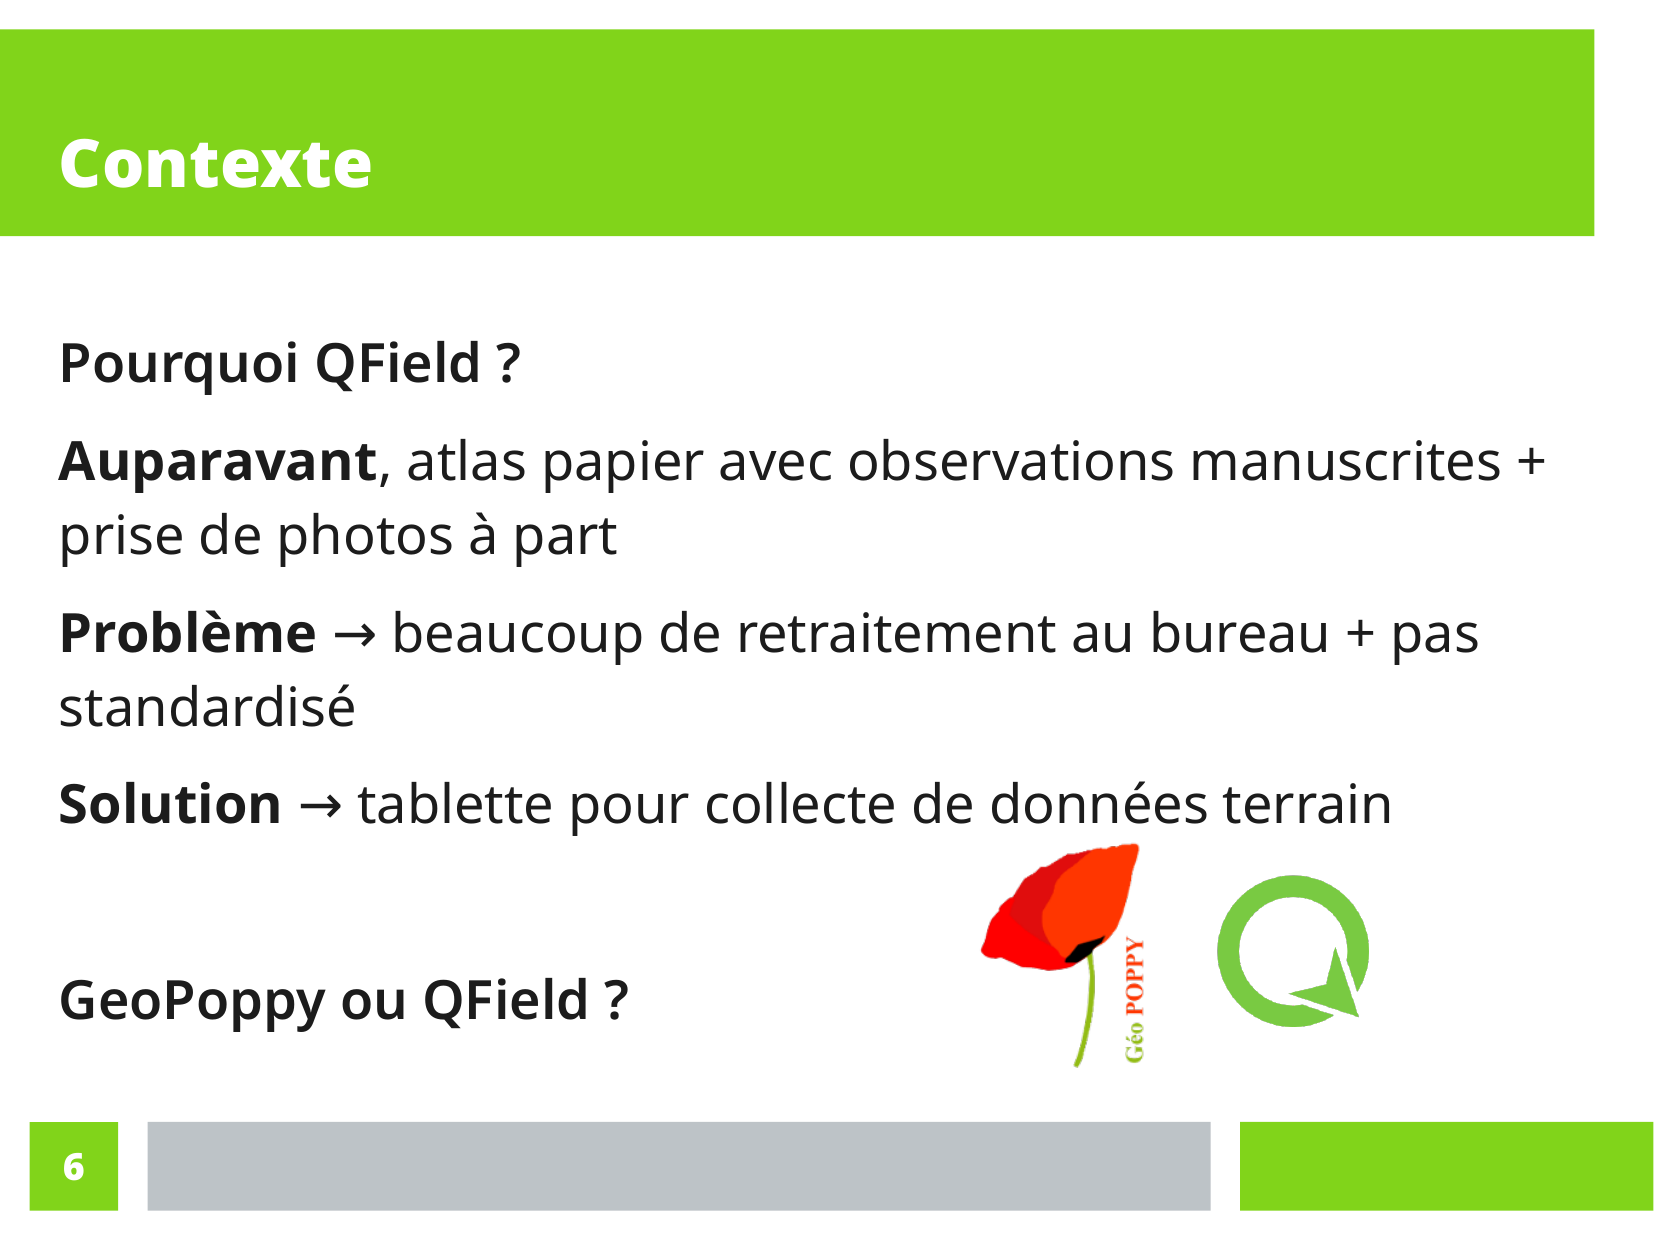

# Contexte
Pourquoi QField ?
Auparavant, atlas papier avec observations manuscrites + prise de photos à part
Problème → beaucoup de retraitement au bureau + pas standardisé
Solution → tablette pour collecte de données terrain
GeoPoppy ou QField ?
6